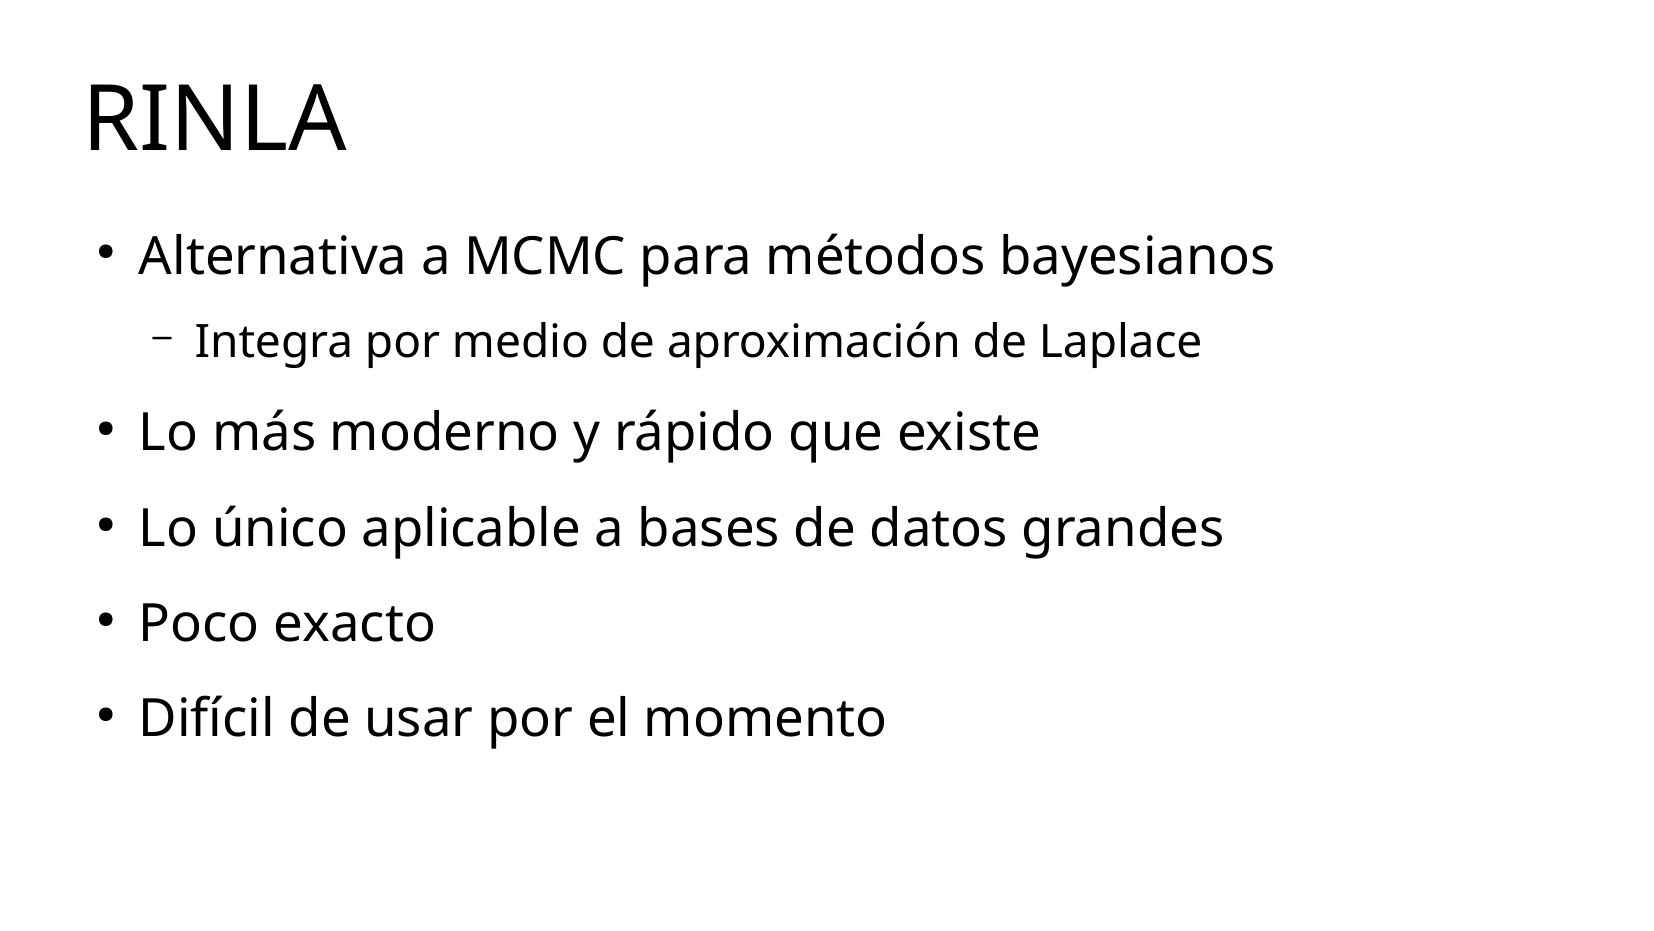

# RINLA
Alternativa a MCMC para métodos bayesianos
Integra por medio de aproximación de Laplace
Lo más moderno y rápido que existe
Lo único aplicable a bases de datos grandes
Poco exacto
Difícil de usar por el momento